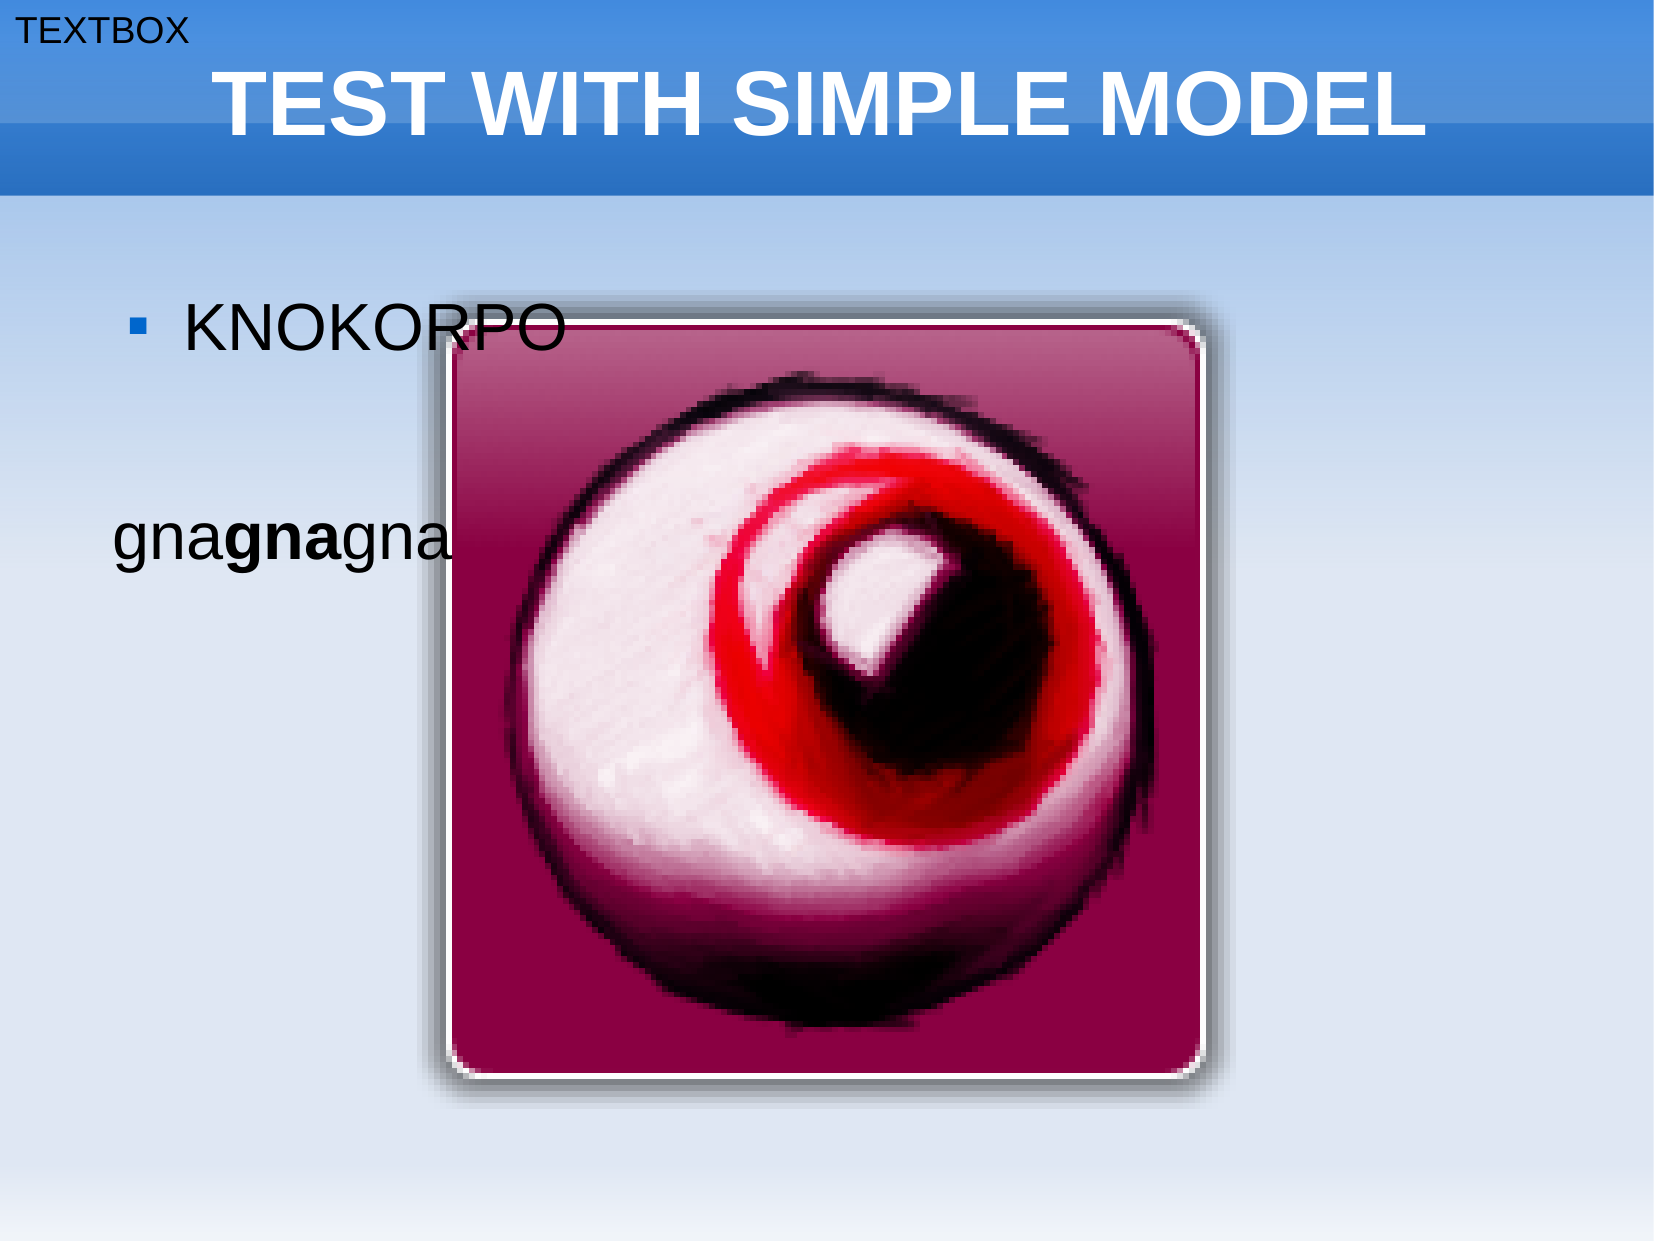

# TEST WITH SIMPLE MODEL
TEXTBOX
KNOKORPO
gnagnagna